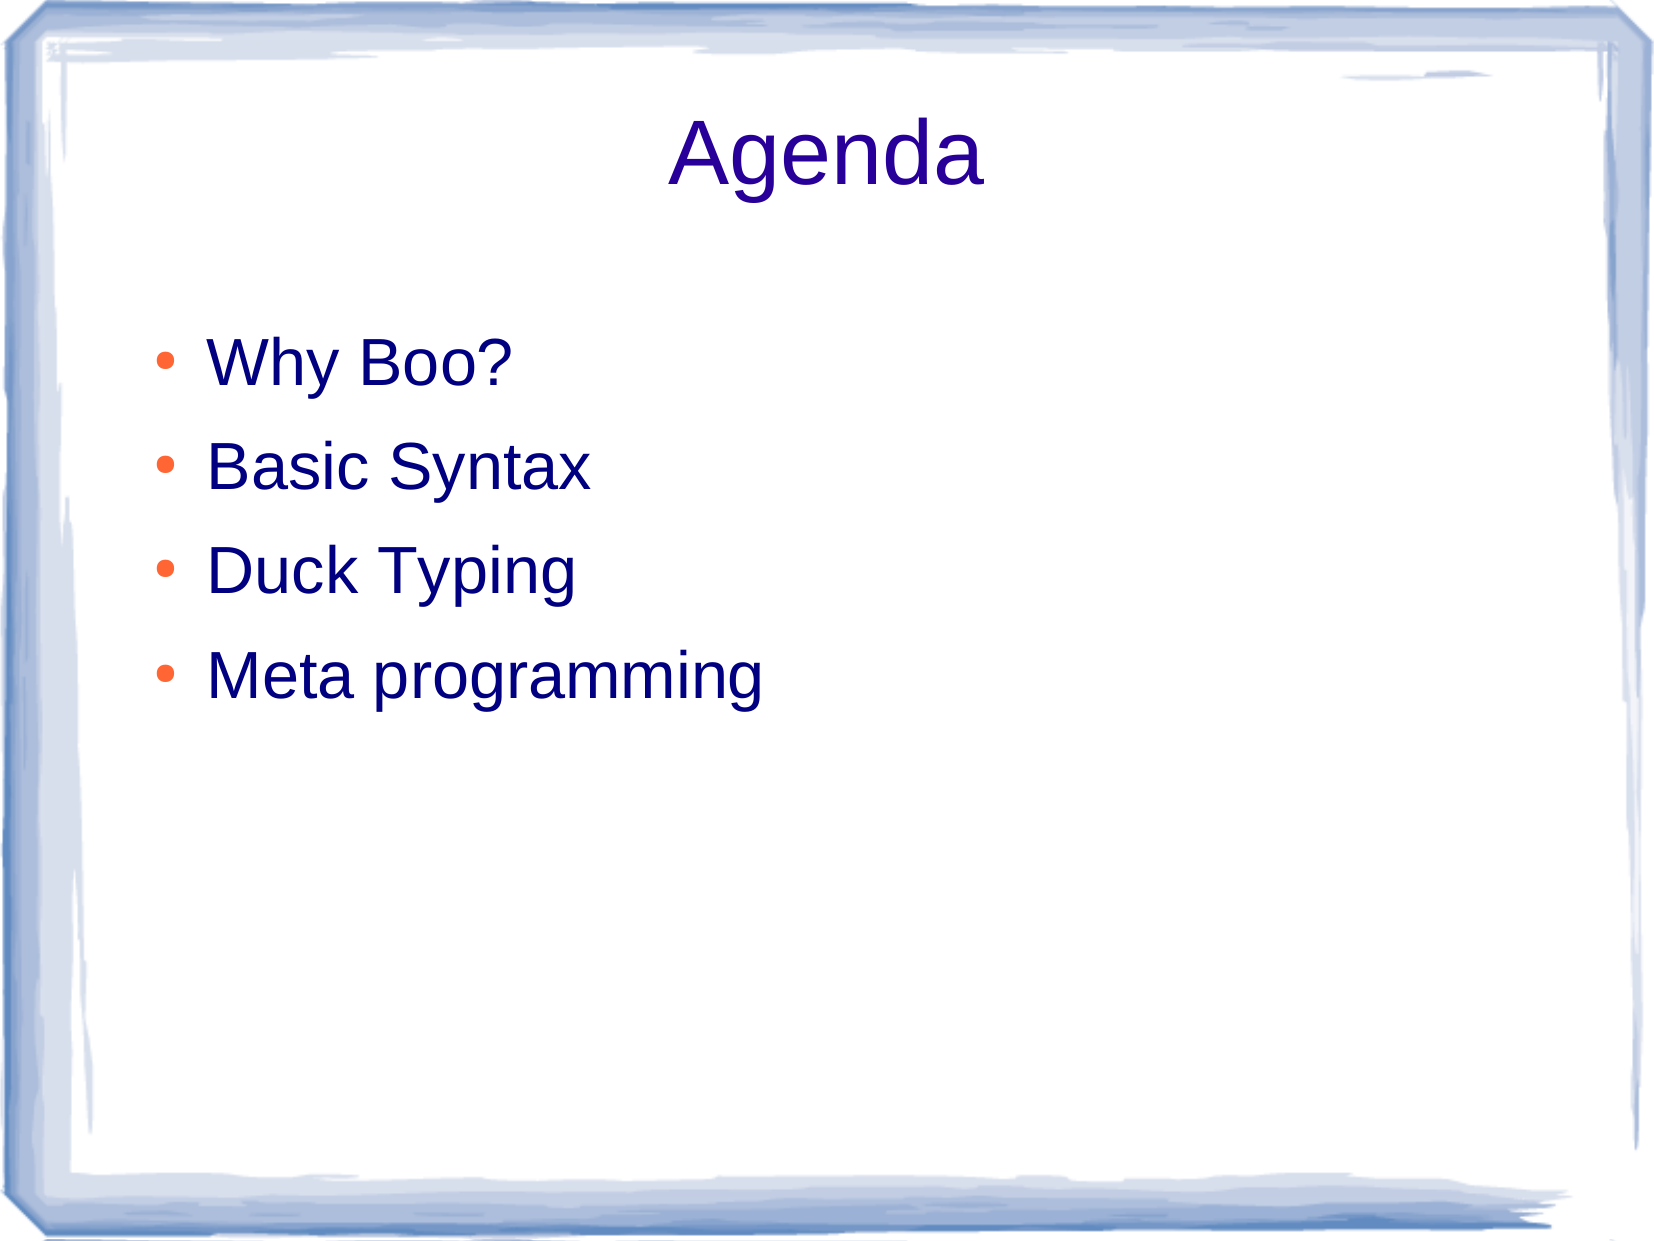

# Agenda
Why Boo?
Basic Syntax
Duck Typing
Meta programming